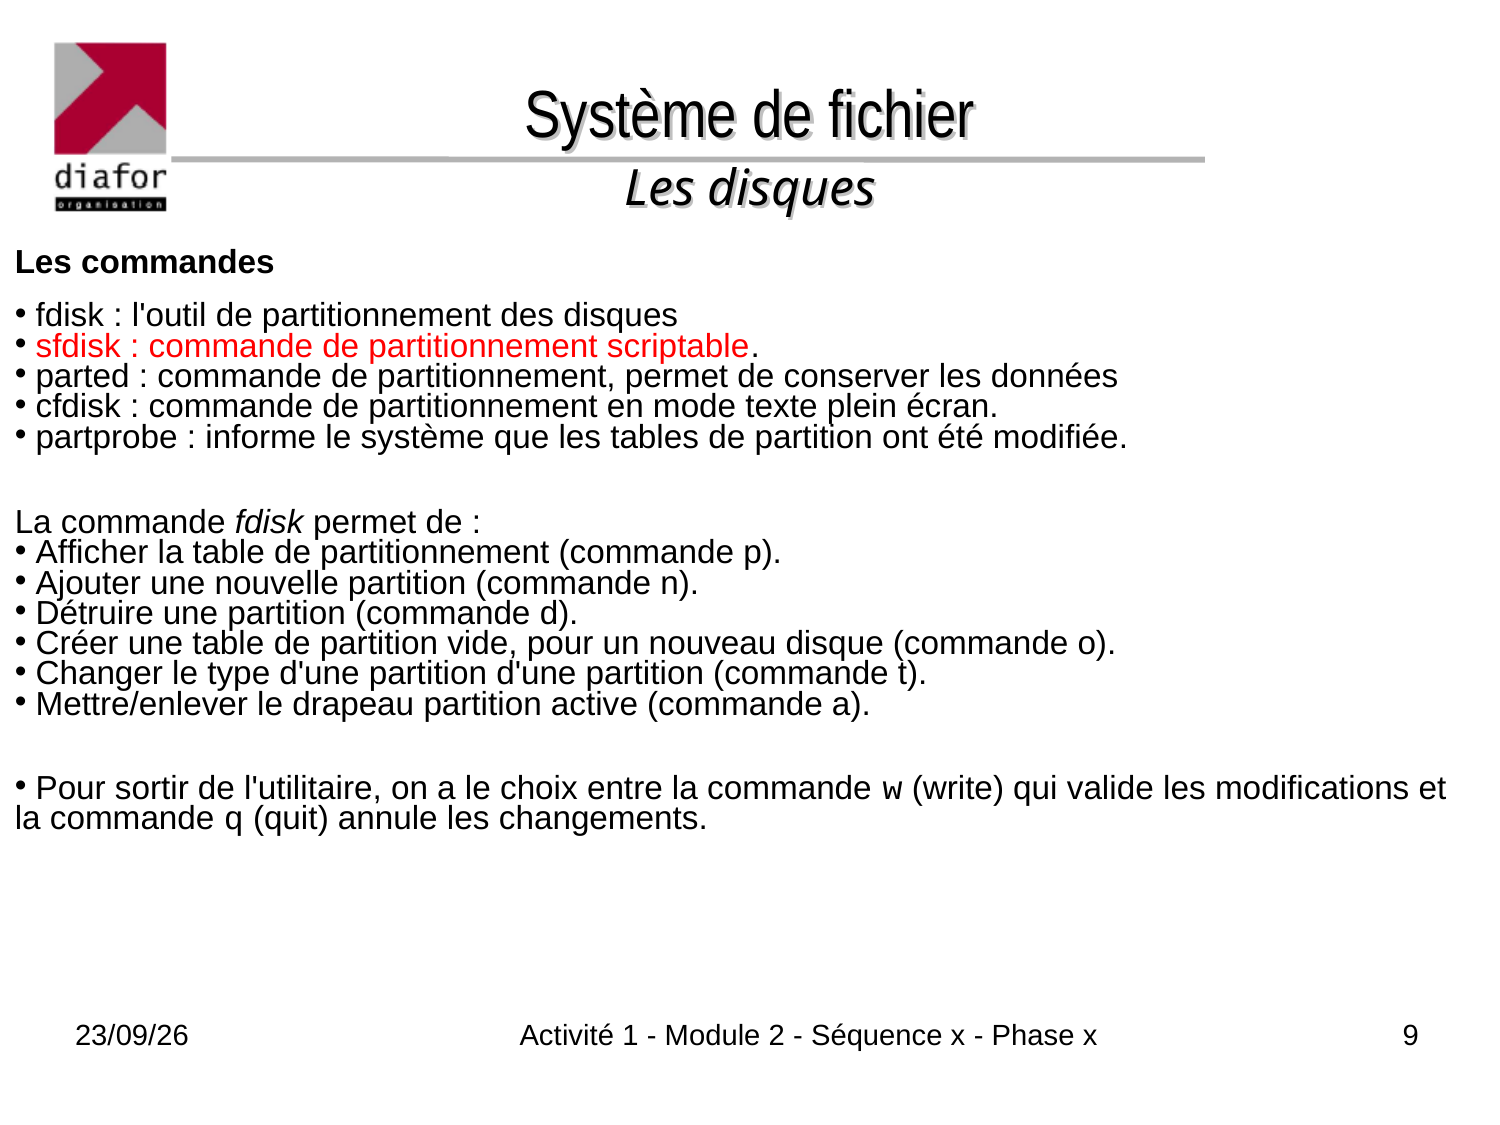

# Système de fichier Les disques
Les commandes
 fdisk : l'outil de partitionnement des disques
 sfdisk : commande de partitionnement scriptable.
 parted : commande de partitionnement, permet de conserver les données
 cfdisk : commande de partitionnement en mode texte plein écran.
 partprobe : informe le système que les tables de partition ont été modifiée.
La commande fdisk permet de :
 Afficher la table de partitionnement (commande p).
 Ajouter une nouvelle partition (commande n).
 Détruire une partition (commande d).
 Créer une table de partition vide, pour un nouveau disque (commande o).
 Changer le type d'une partition d'une partition (commande t).
 Mettre/enlever le drapeau partition active (commande a).
 Pour sortir de l'utilitaire, on a le choix entre la commande w (write) qui valide les modifications et
la commande q (quit) annule les changements.
Activité 1 - Module 2 - Séquence x - Phase x
9